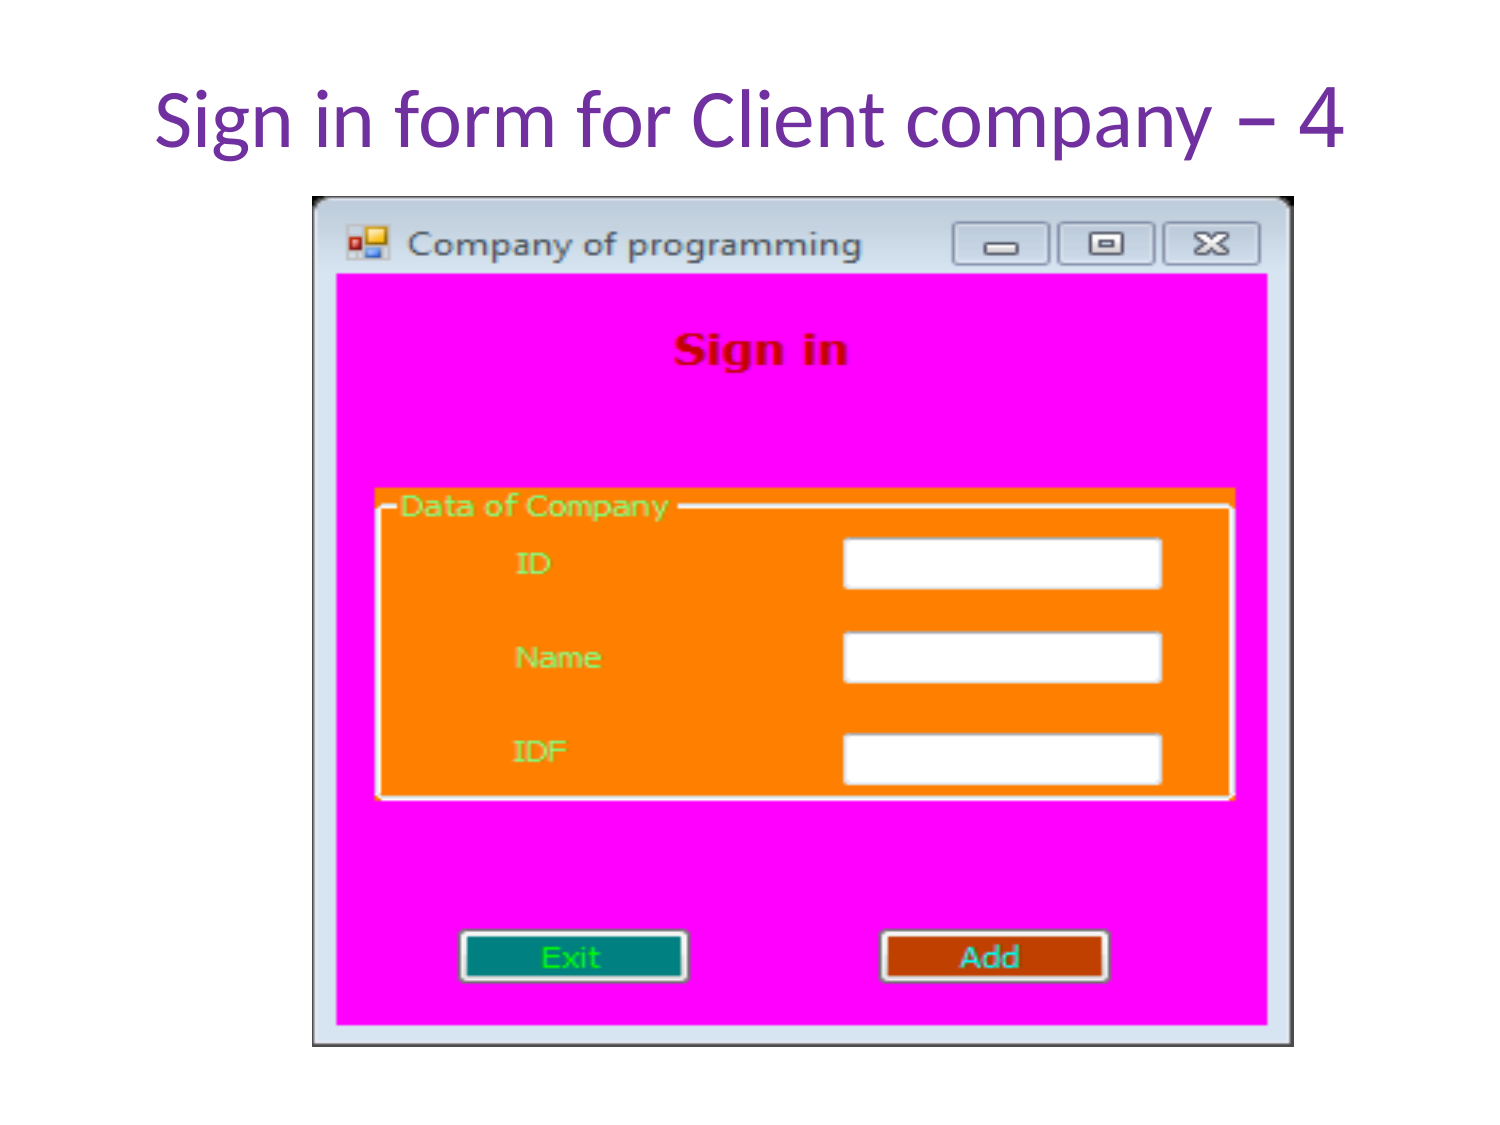

# 4 – Sign in form for Client company